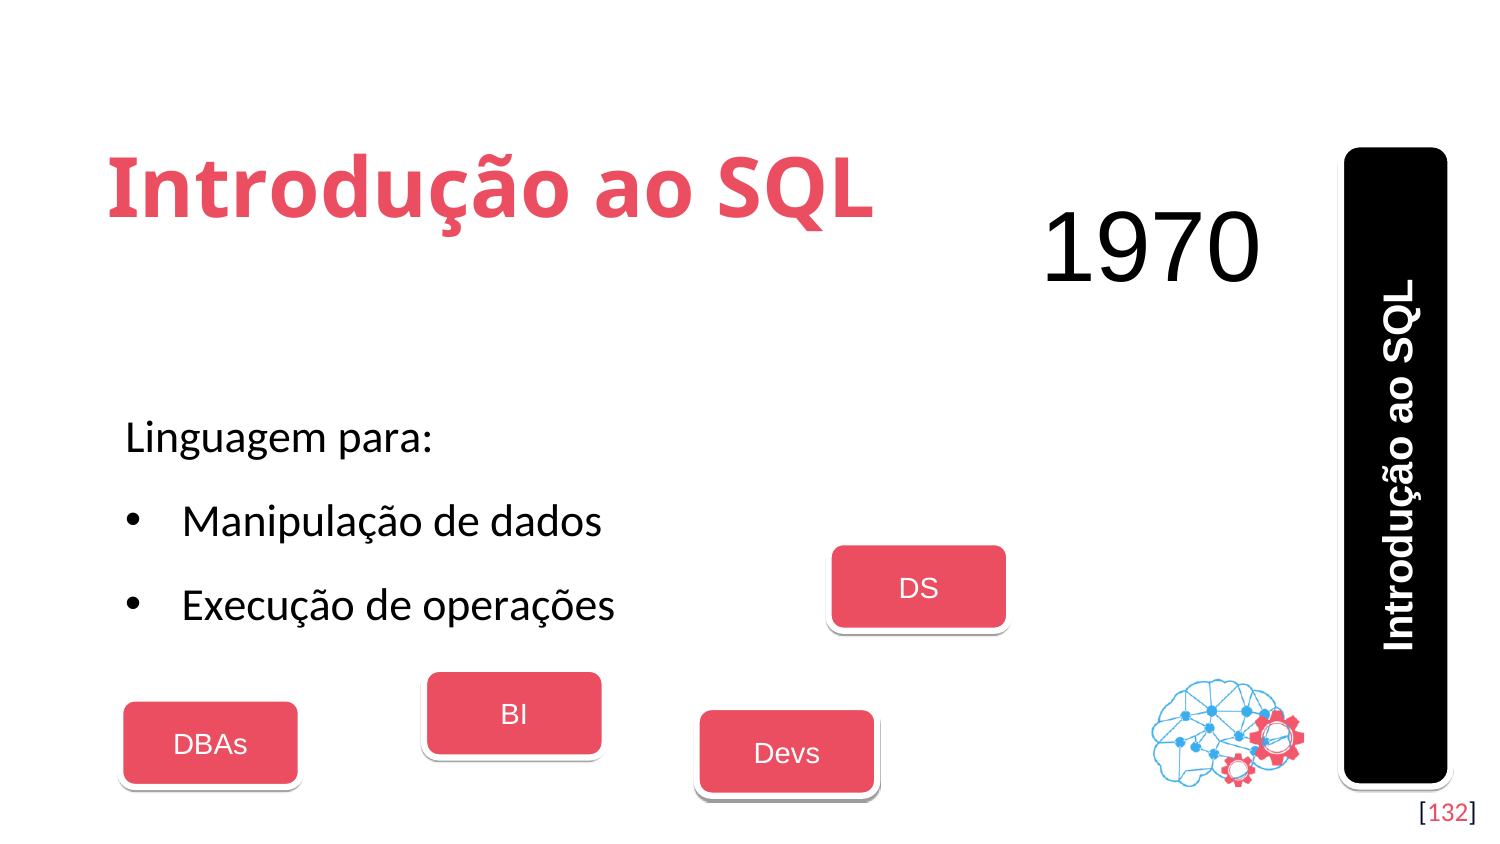

Introdução ao SQL
1970
Linguagem para:
Manipulação de dados
Execução de operações
Introdução ao SQL
DS
BI
DBAs
Devs